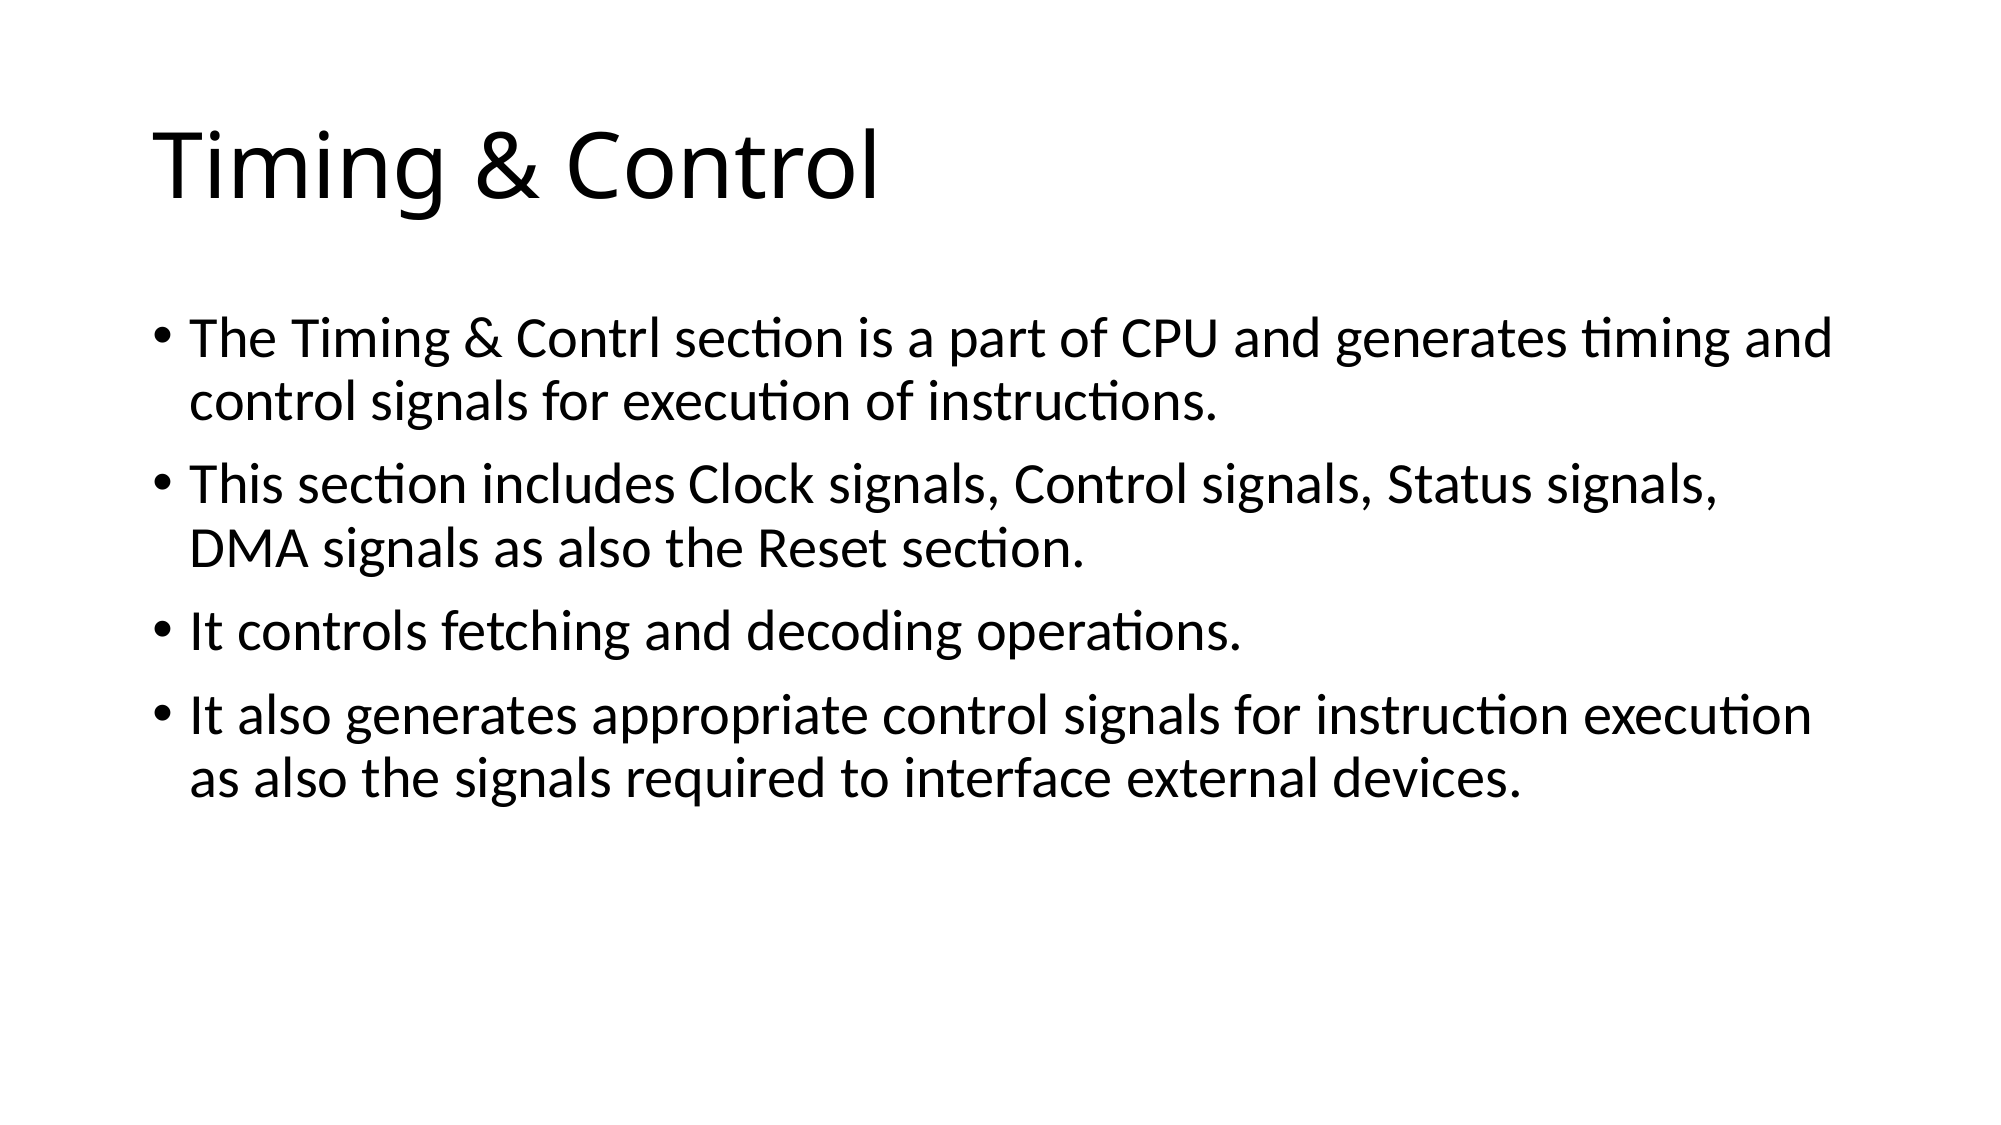

# Timing & Control
The Timing & Contrl section is a part of CPU and generates timing and control signals for execution of instructions.
This section includes Clock signals, Control signals, Status signals, DMA signals as also the Reset section.
It controls fetching and decoding operations.
It also generates appropriate control signals for instruction execution as also the signals required to interface external devices.